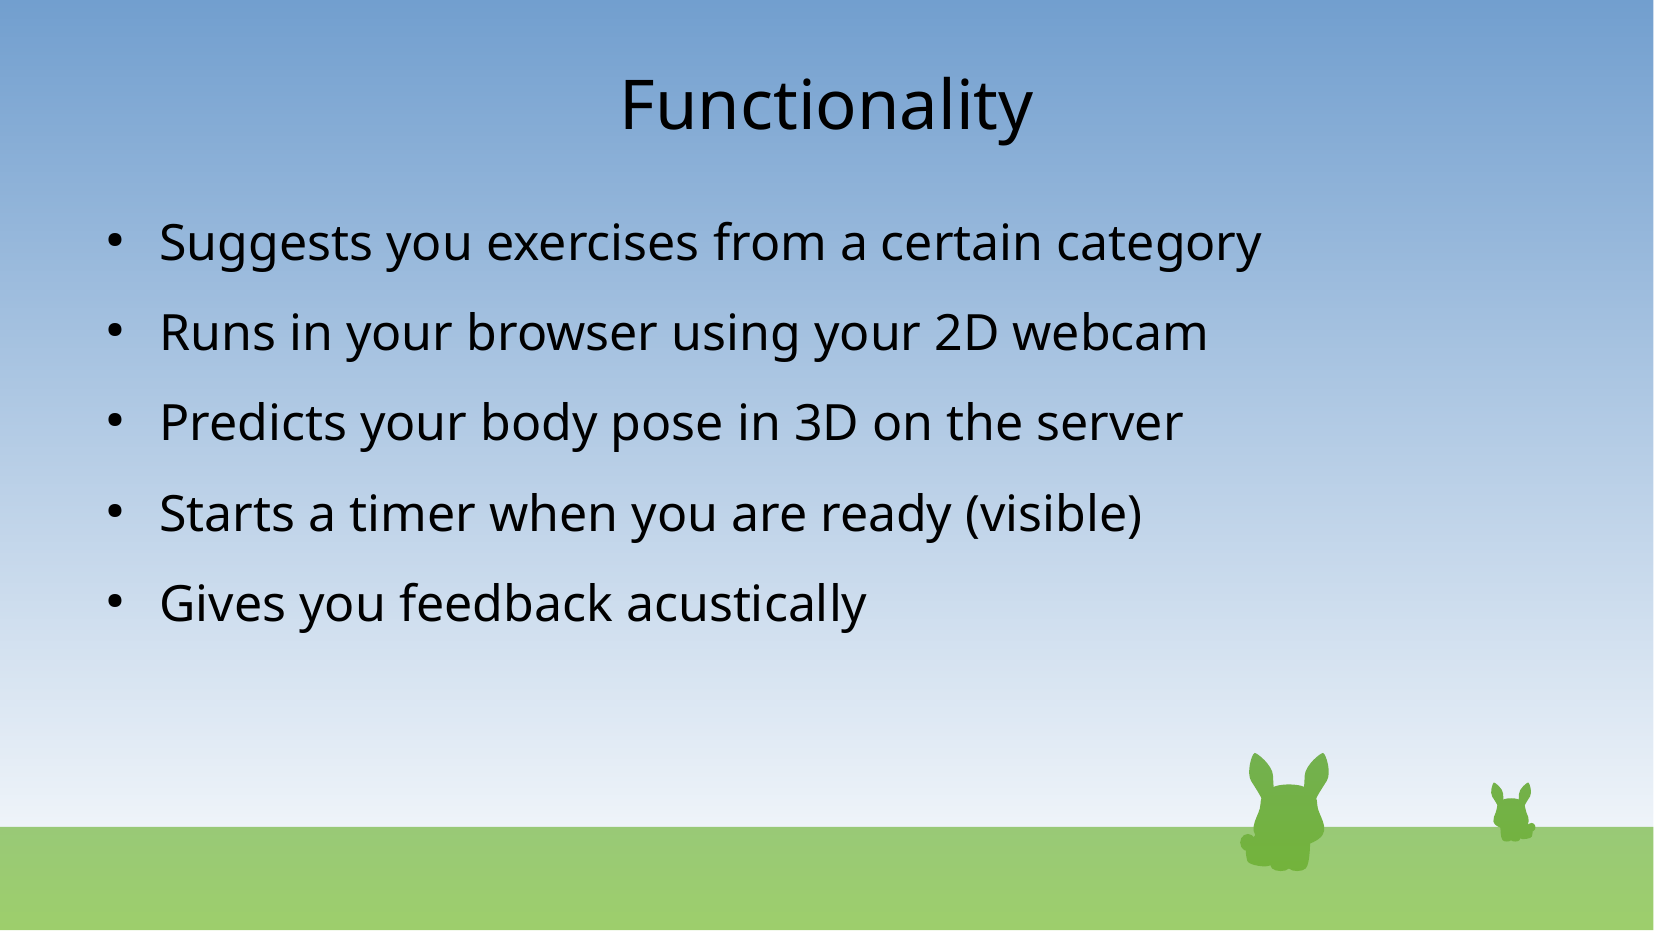

# Functionality
Suggests you exercises from a certain category
Runs in your browser using your 2D webcam
Predicts your body pose in 3D on the server
Starts a timer when you are ready (visible)
Gives you feedback acustically